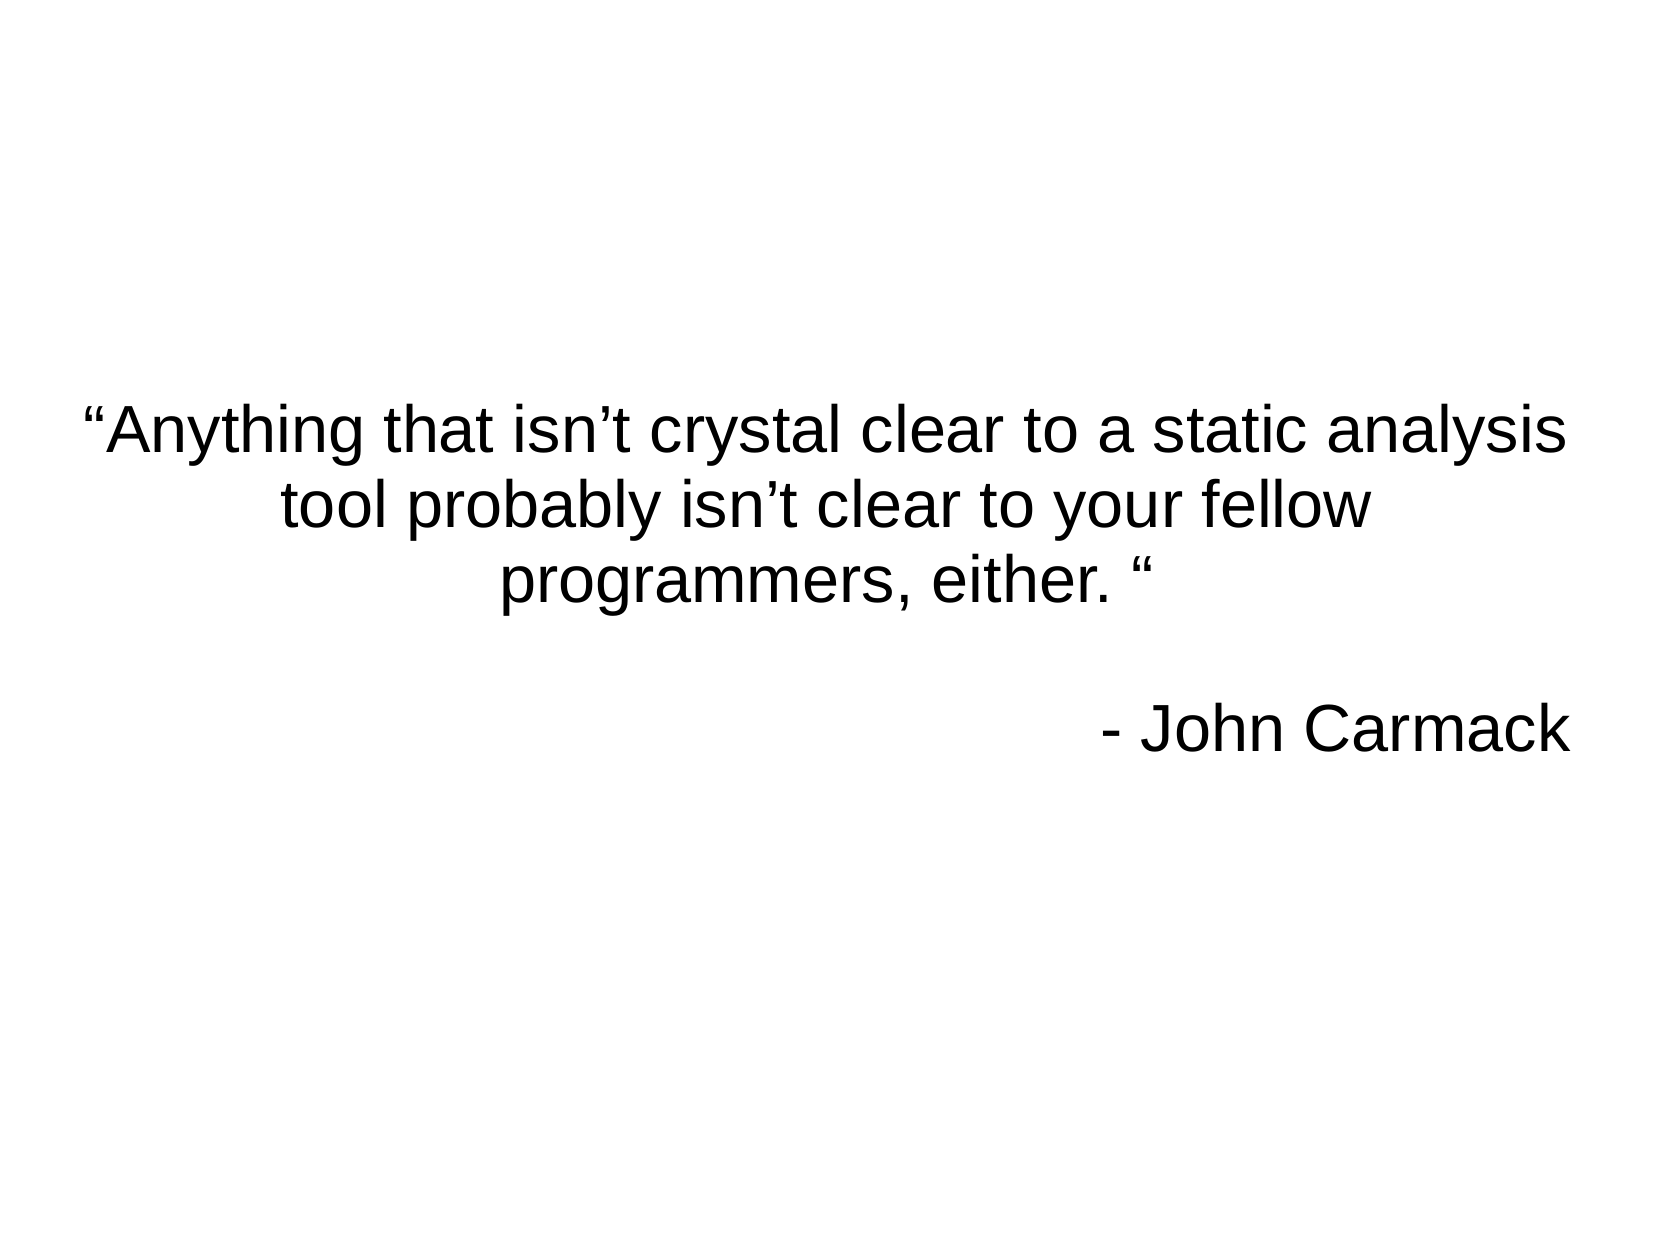

# “Anything that isn’t crystal clear to a static analysis tool probably isn’t clear to your fellow programmers, either. “
- John Carmack